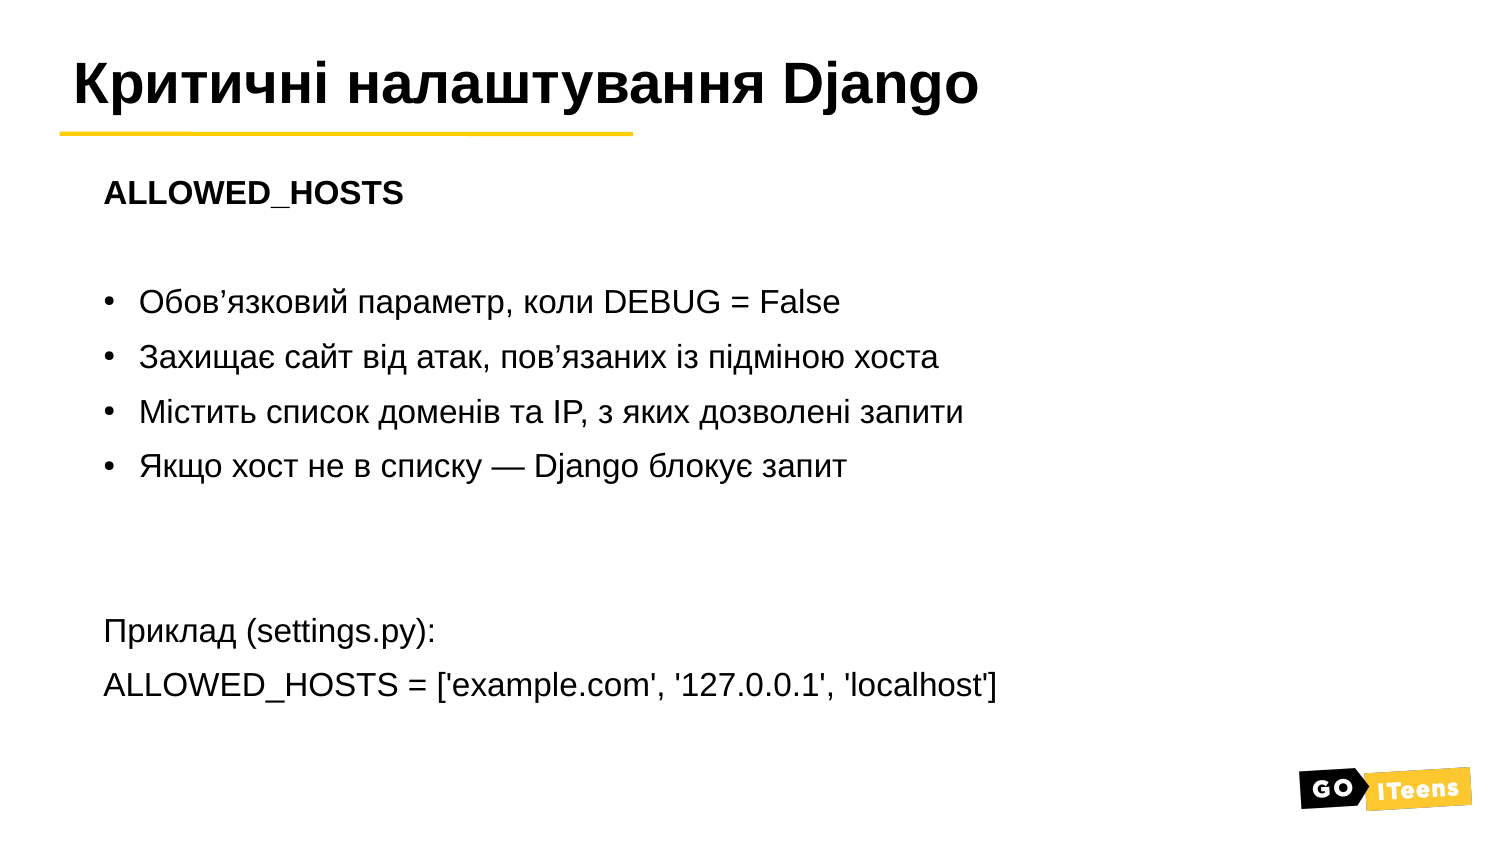

Критичні налаштування Django
ALLOWED_HOSTS
Обов’язковий параметр, коли DEBUG = False
Захищає сайт від атак, пов’язаних із підміною хоста
Містить список доменів та IP, з яких дозволені запити
Якщо хост не в списку — Django блокує запит
Приклад (settings.py):
ALLOWED_HOSTS = ['example.com', '127.0.0.1', 'localhost']